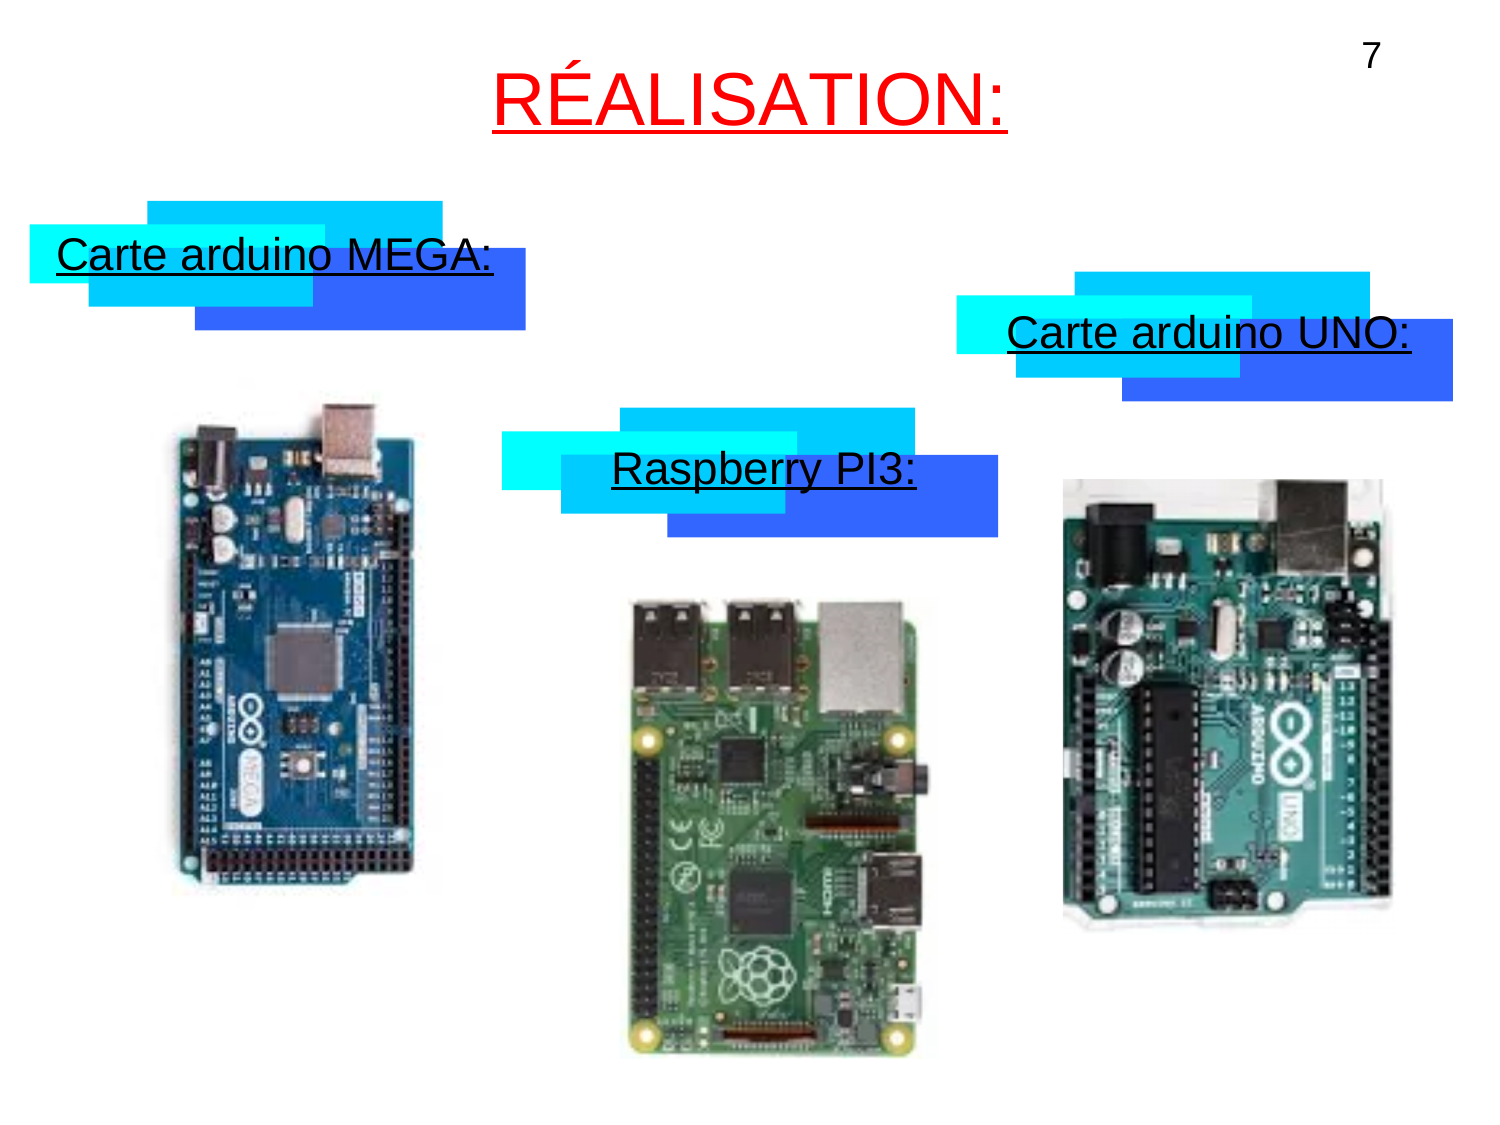

7
RÉALISATION:
Carte arduino MEGA:
Carte arduino UNO:
Raspberry PI3: